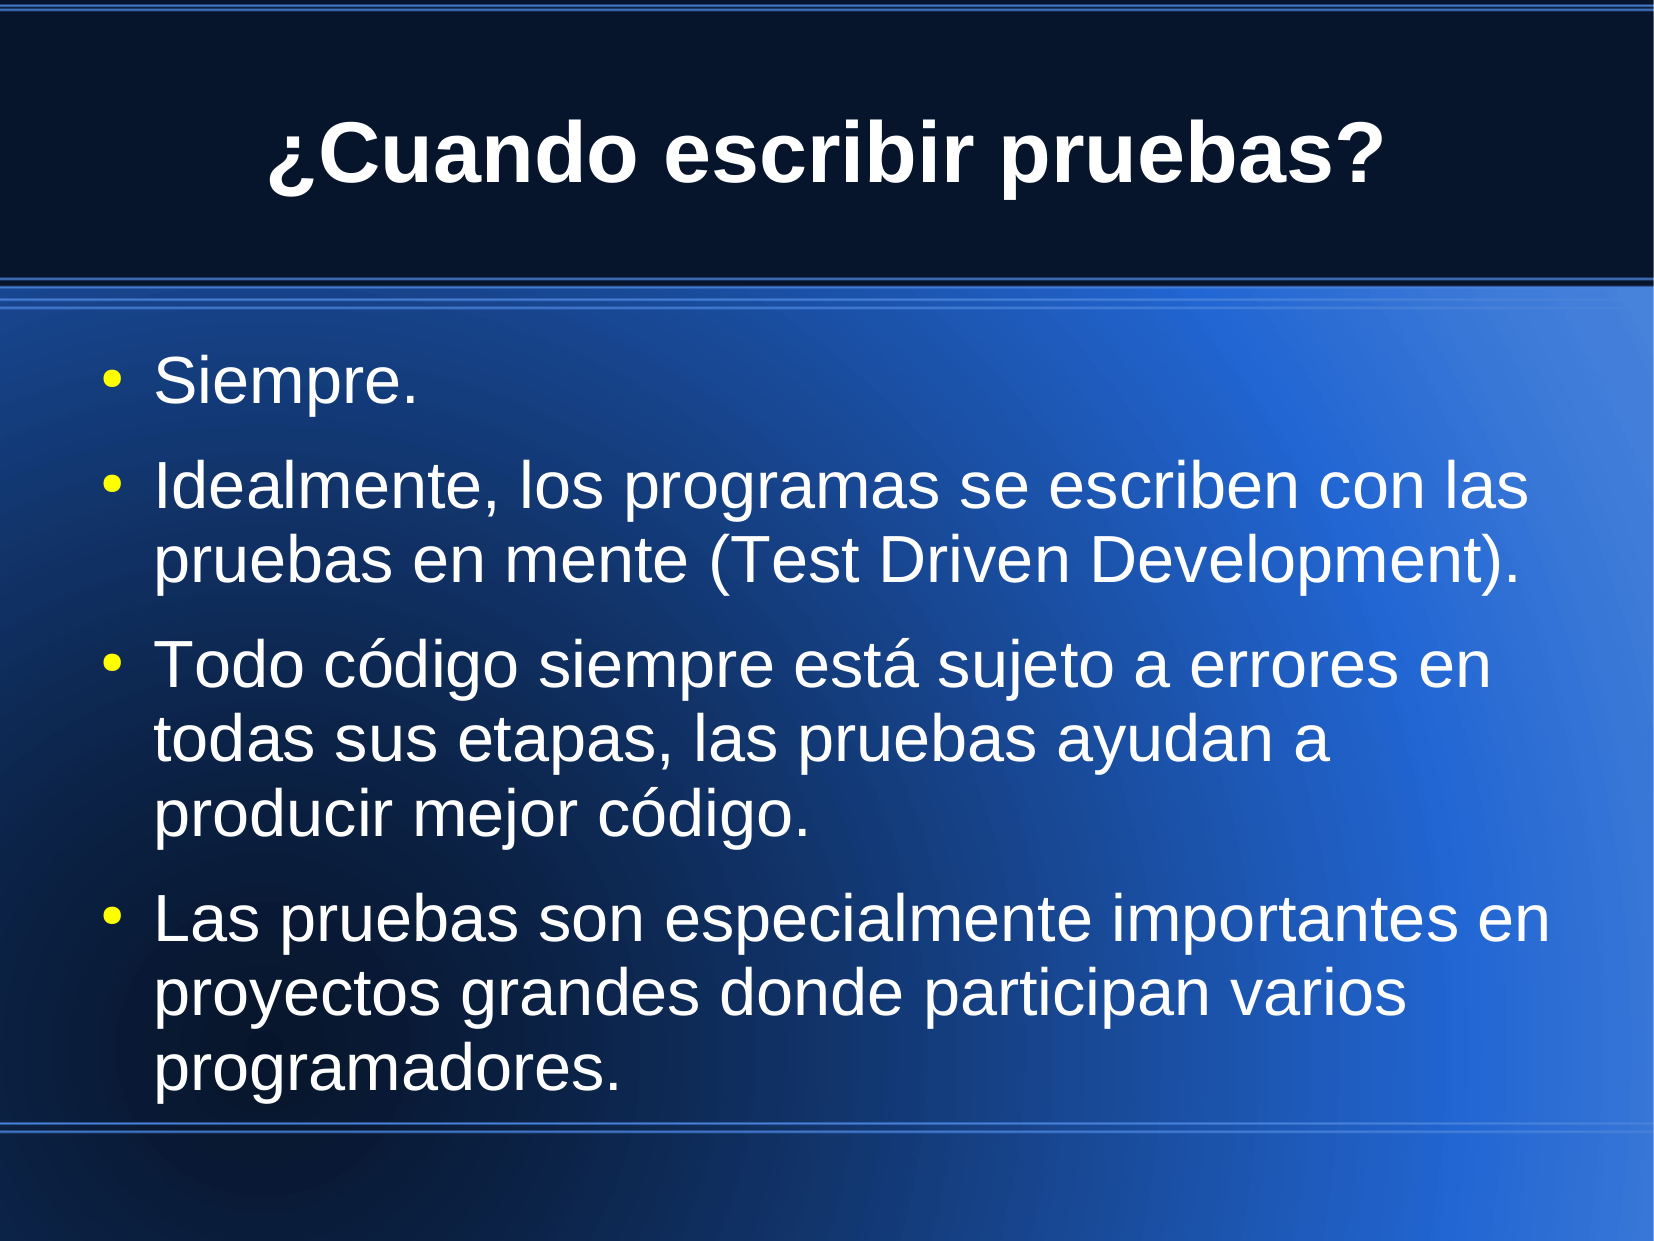

# ¿Cuando escribir pruebas?
Siempre.
Idealmente, los programas se escriben con las pruebas en mente (Test Driven Development).
Todo código siempre está sujeto a errores en todas sus etapas, las pruebas ayudan a producir mejor código.
Las pruebas son especialmente importantes en proyectos grandes donde participan varios programadores.